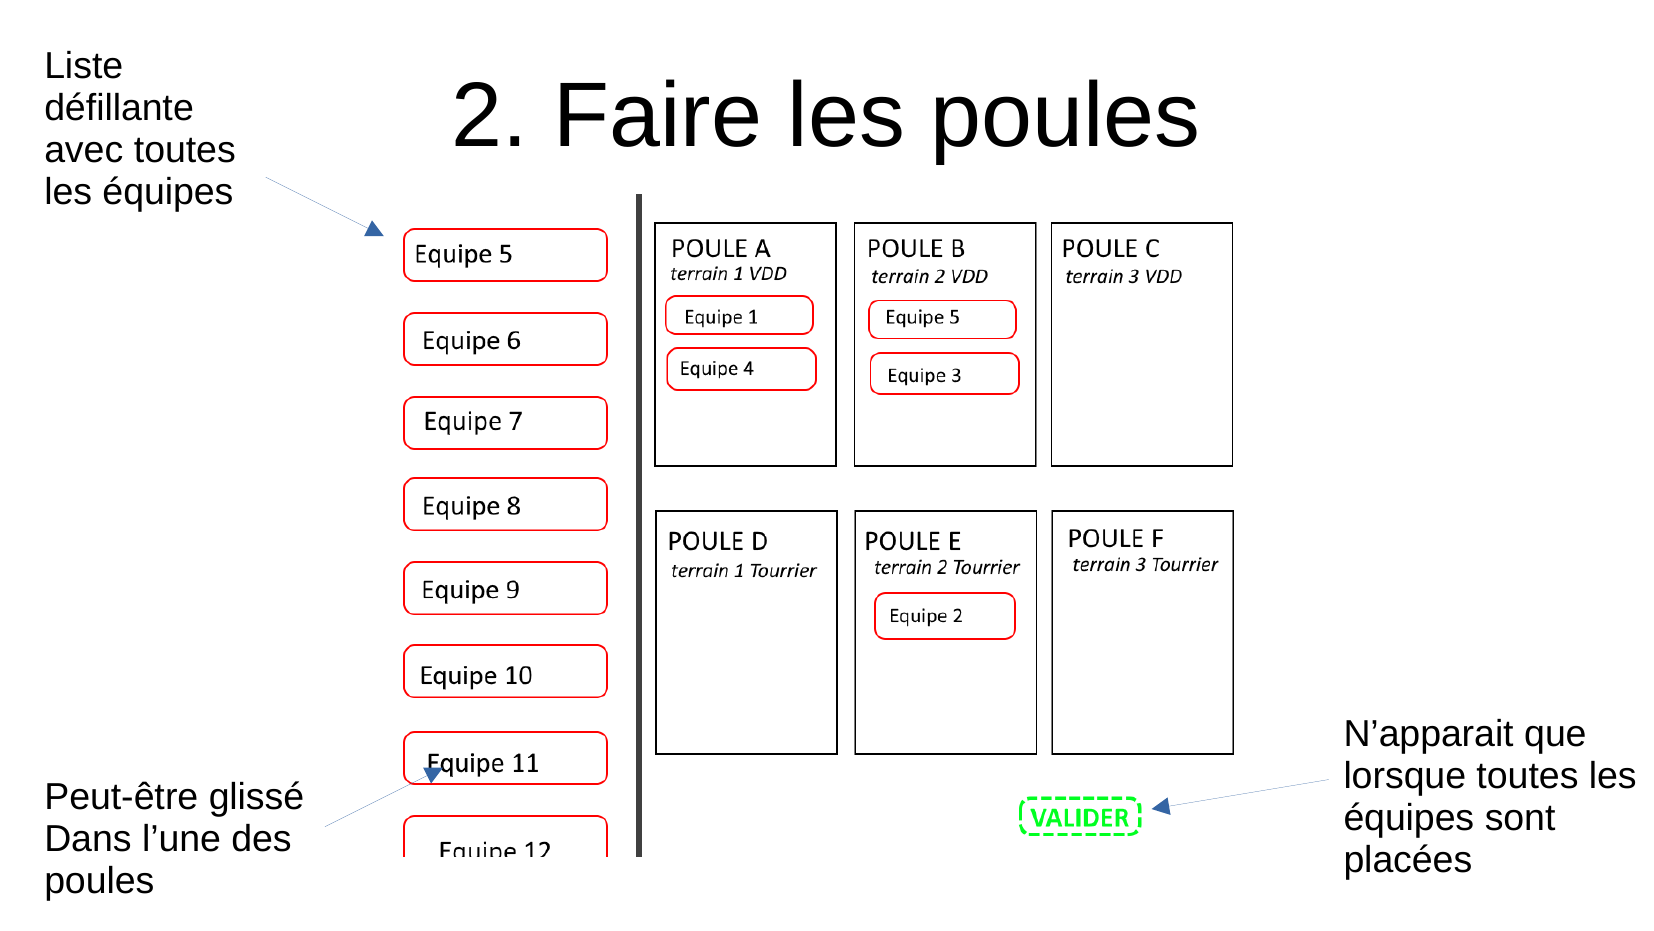

Liste défillante avec toutes les équipes
# 2. Faire les poules
N’apparait que lorsque toutes les équipes sont placées
Peut-être glissé
Dans l’une des poules